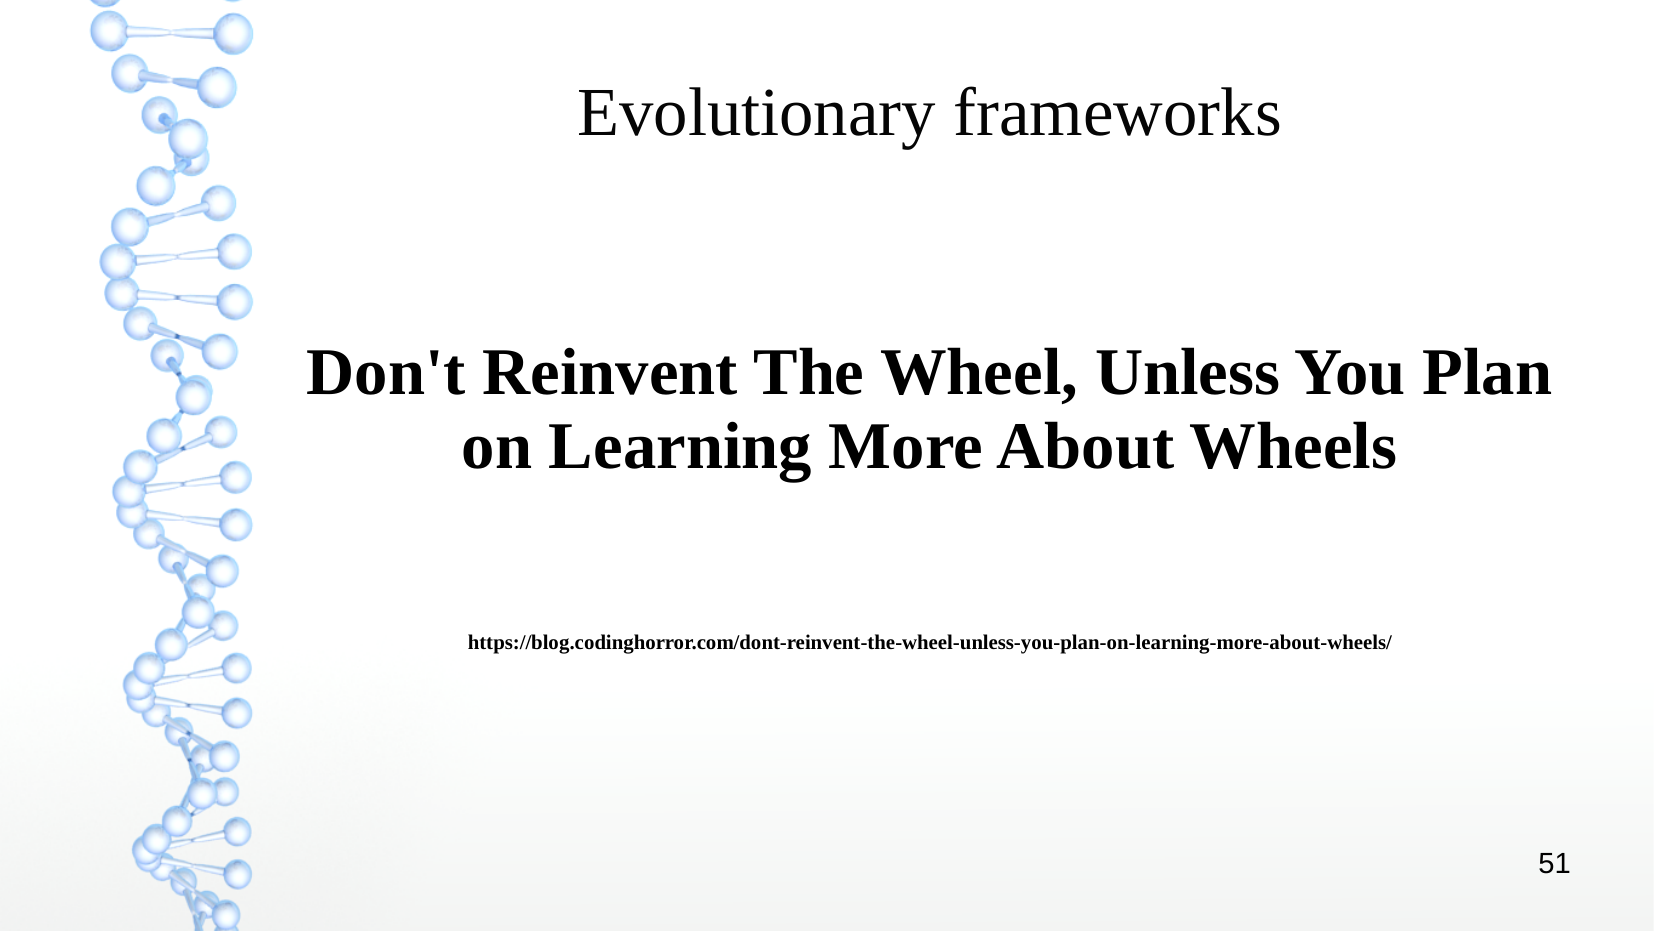

# Evolutionary frameworks
Don't Reinvent The Wheel, Unless You Plan on Learning More About Wheels
https://blog.codinghorror.com/dont-reinvent-the-wheel-unless-you-plan-on-learning-more-about-wheels/
51